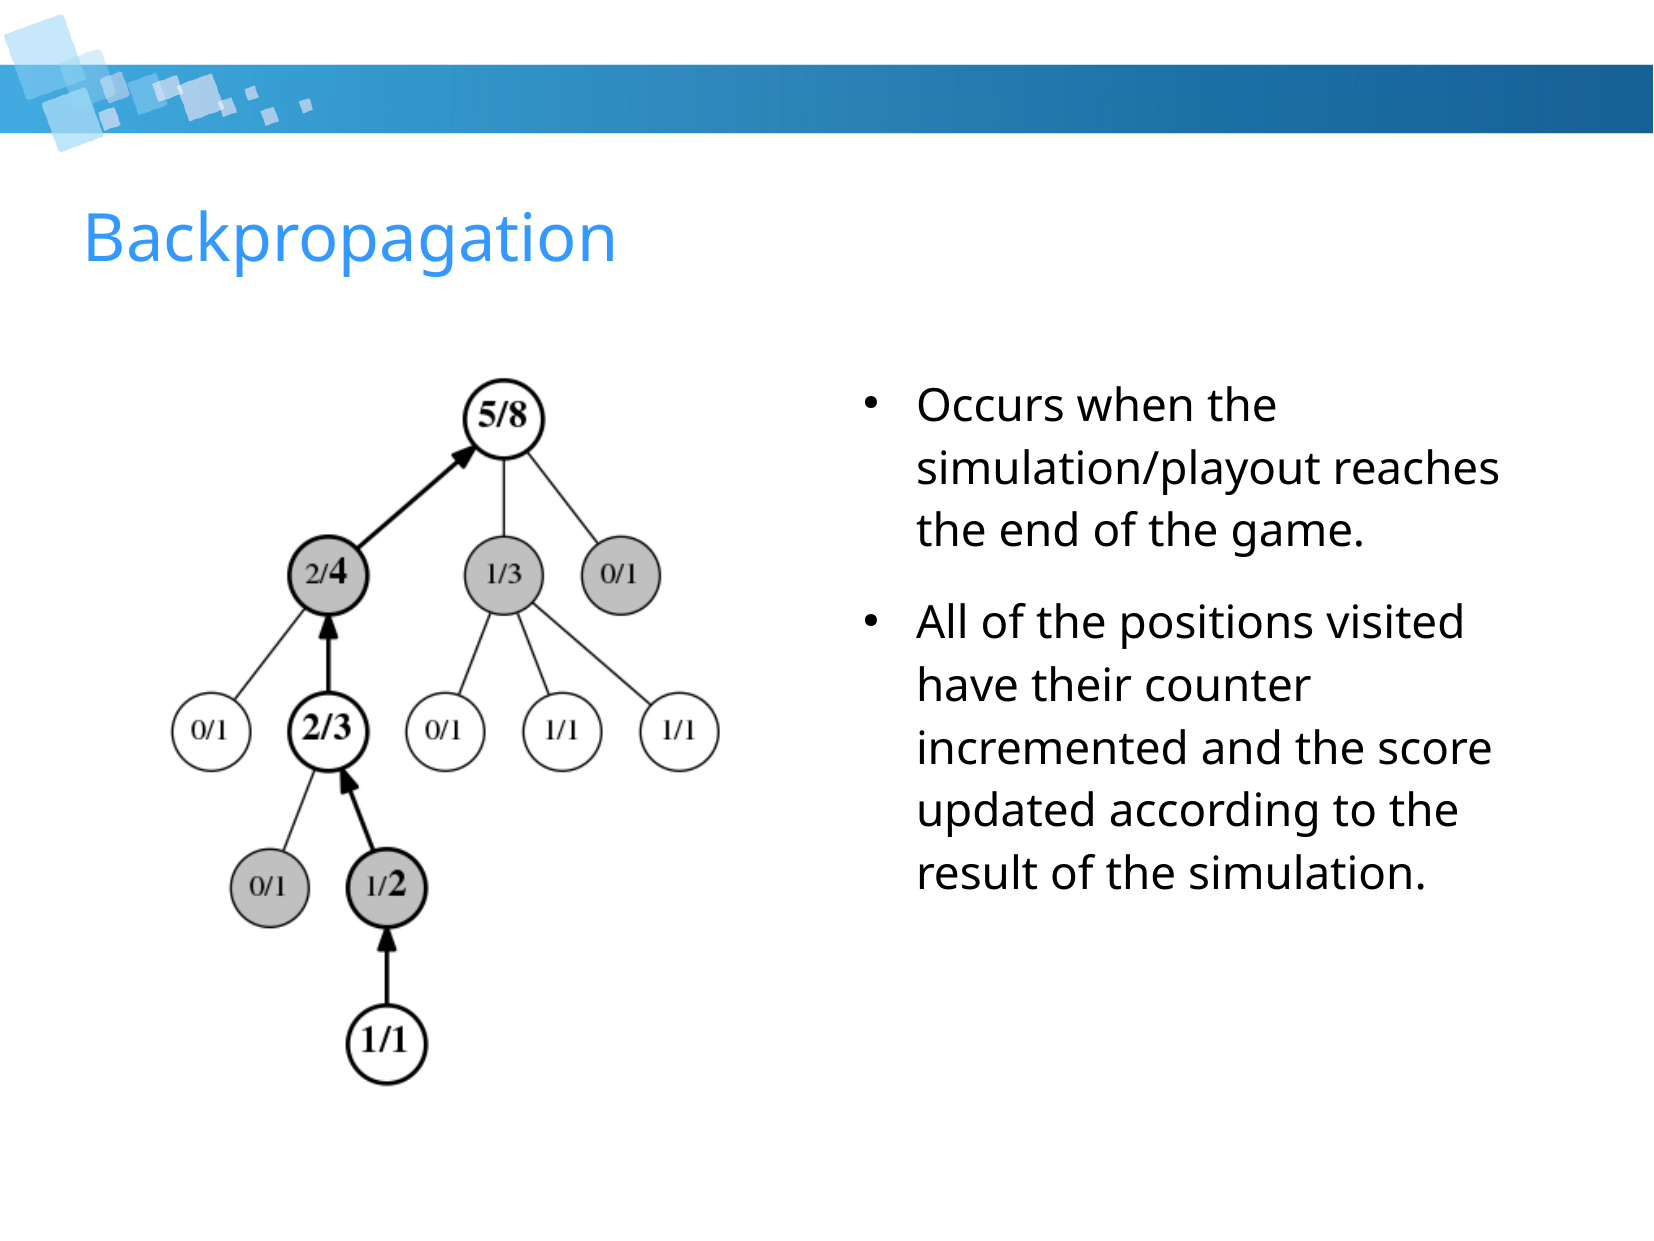

# Backpropagation
Occurs when the simulation/playout reaches the end of the game.
All of the positions visited have their counter incremented and the score updated according to the result of the simulation.